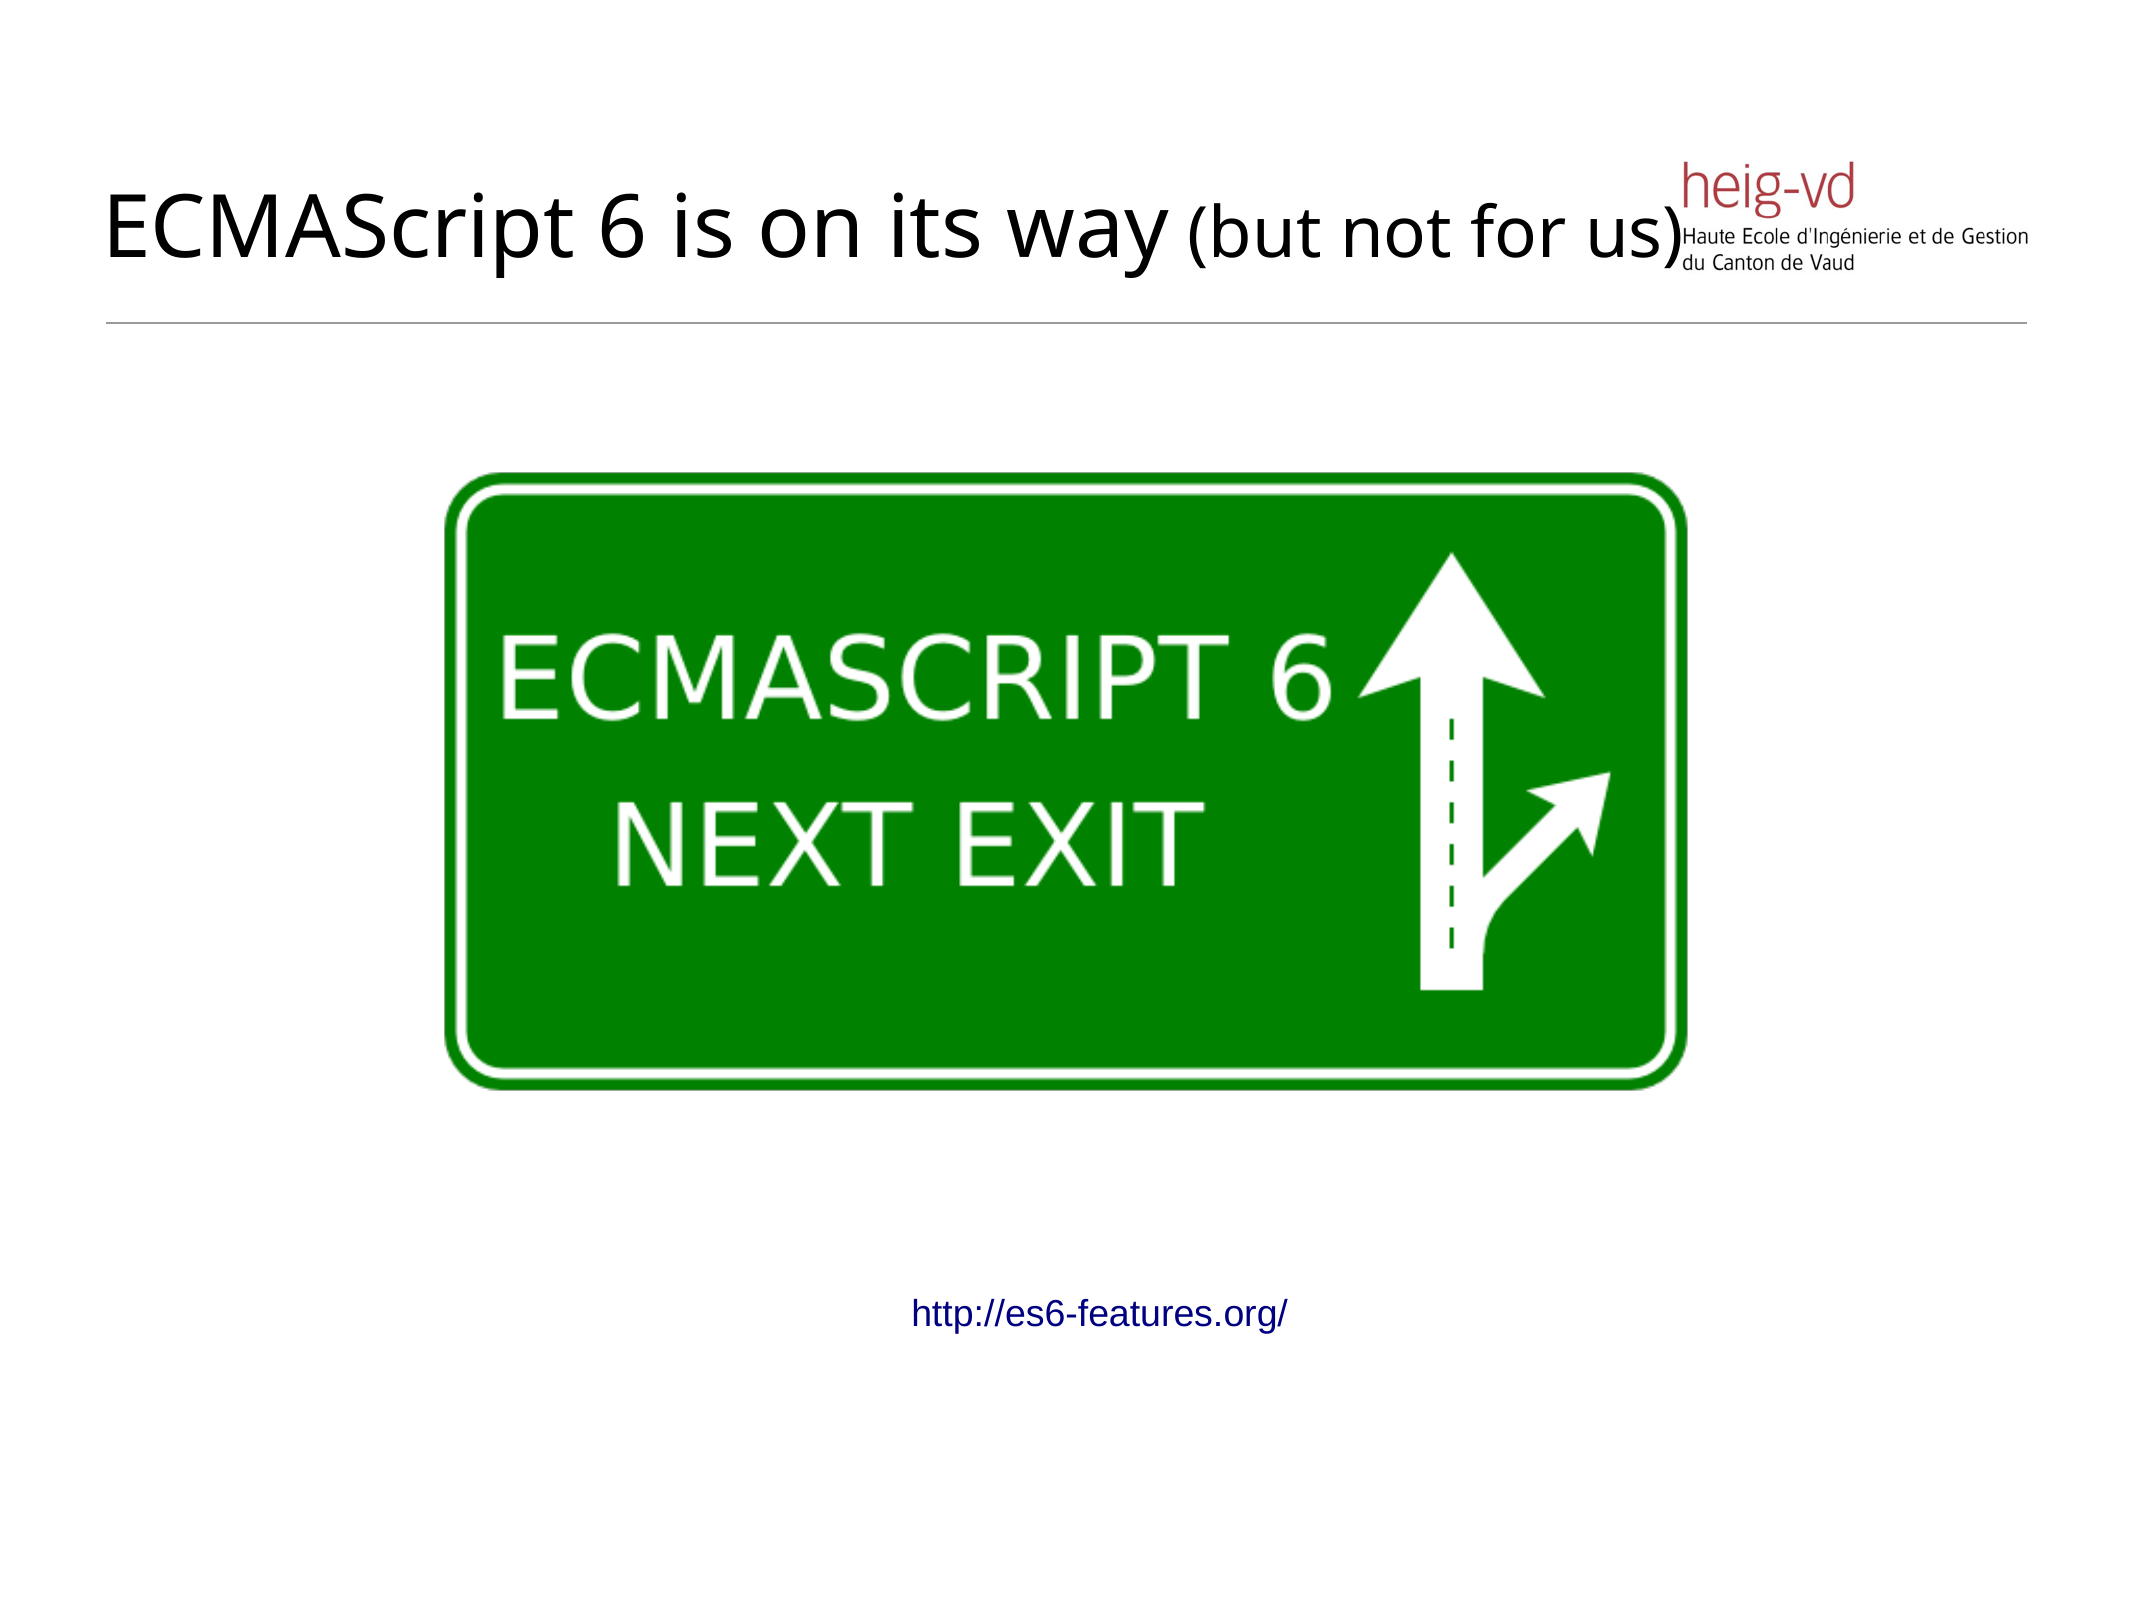

# ECMAScript 6 is on its way (but not for us)
http://es6-features.org/